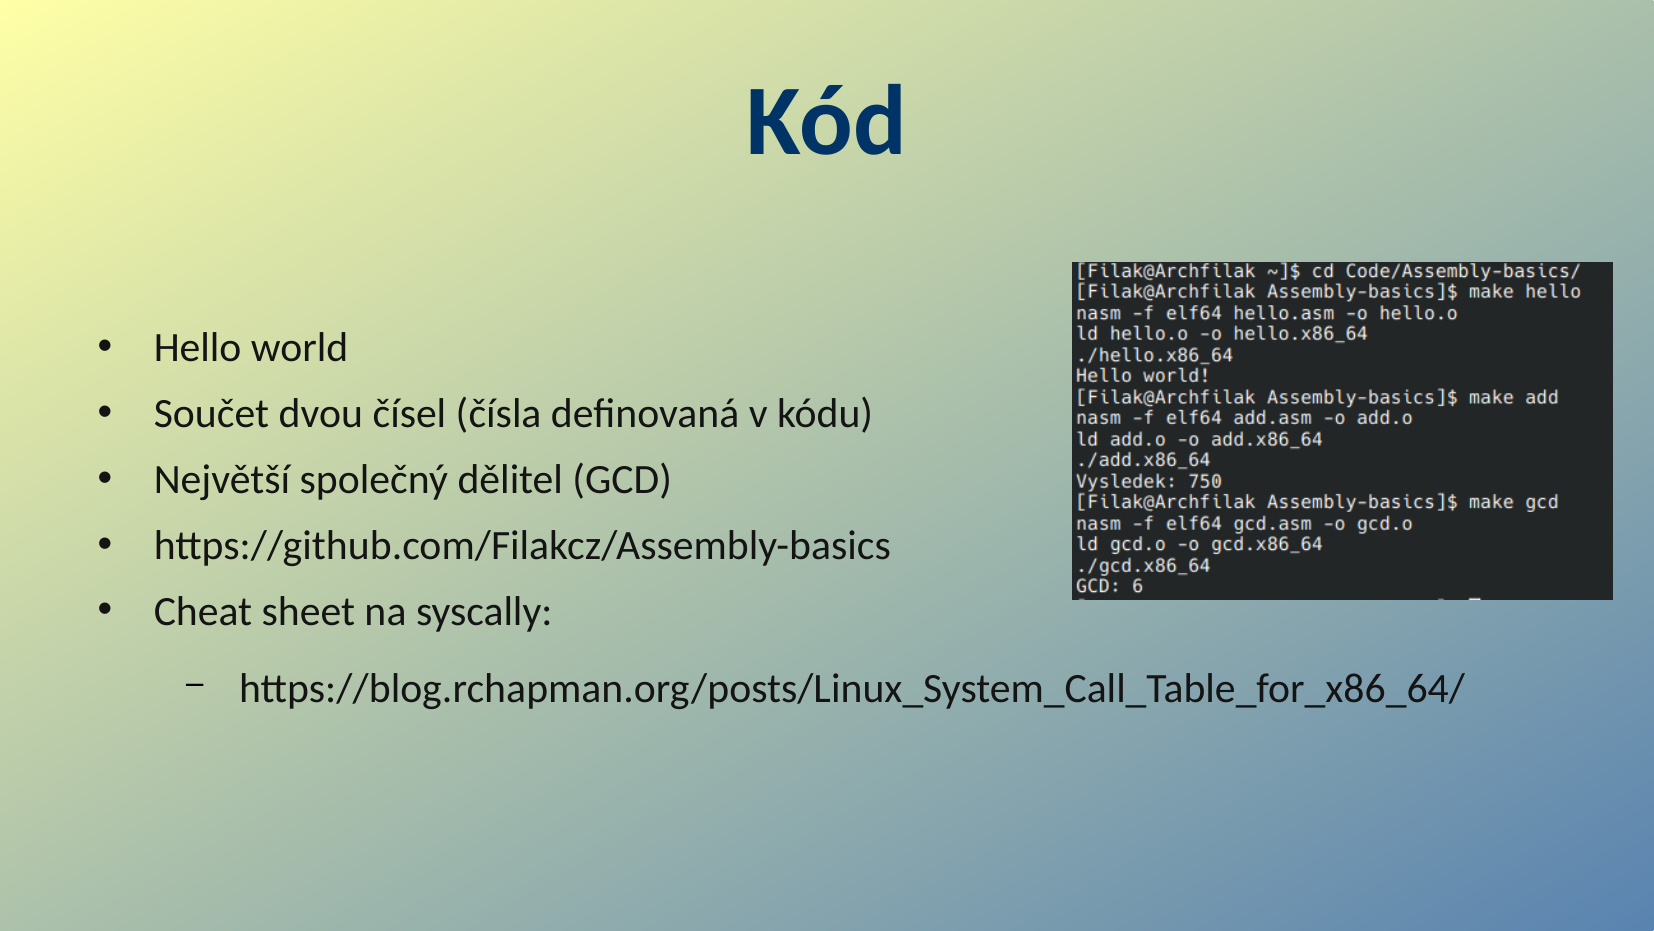

# Kód
Hello world
Součet dvou čísel (čísla definovaná v kódu)
Největší společný dělitel (GCD)
https://github.com/Filakcz/Assembly-basics
Cheat sheet na syscally:
https://blog.rchapman.org/posts/Linux_System_Call_Table_for_x86_64/